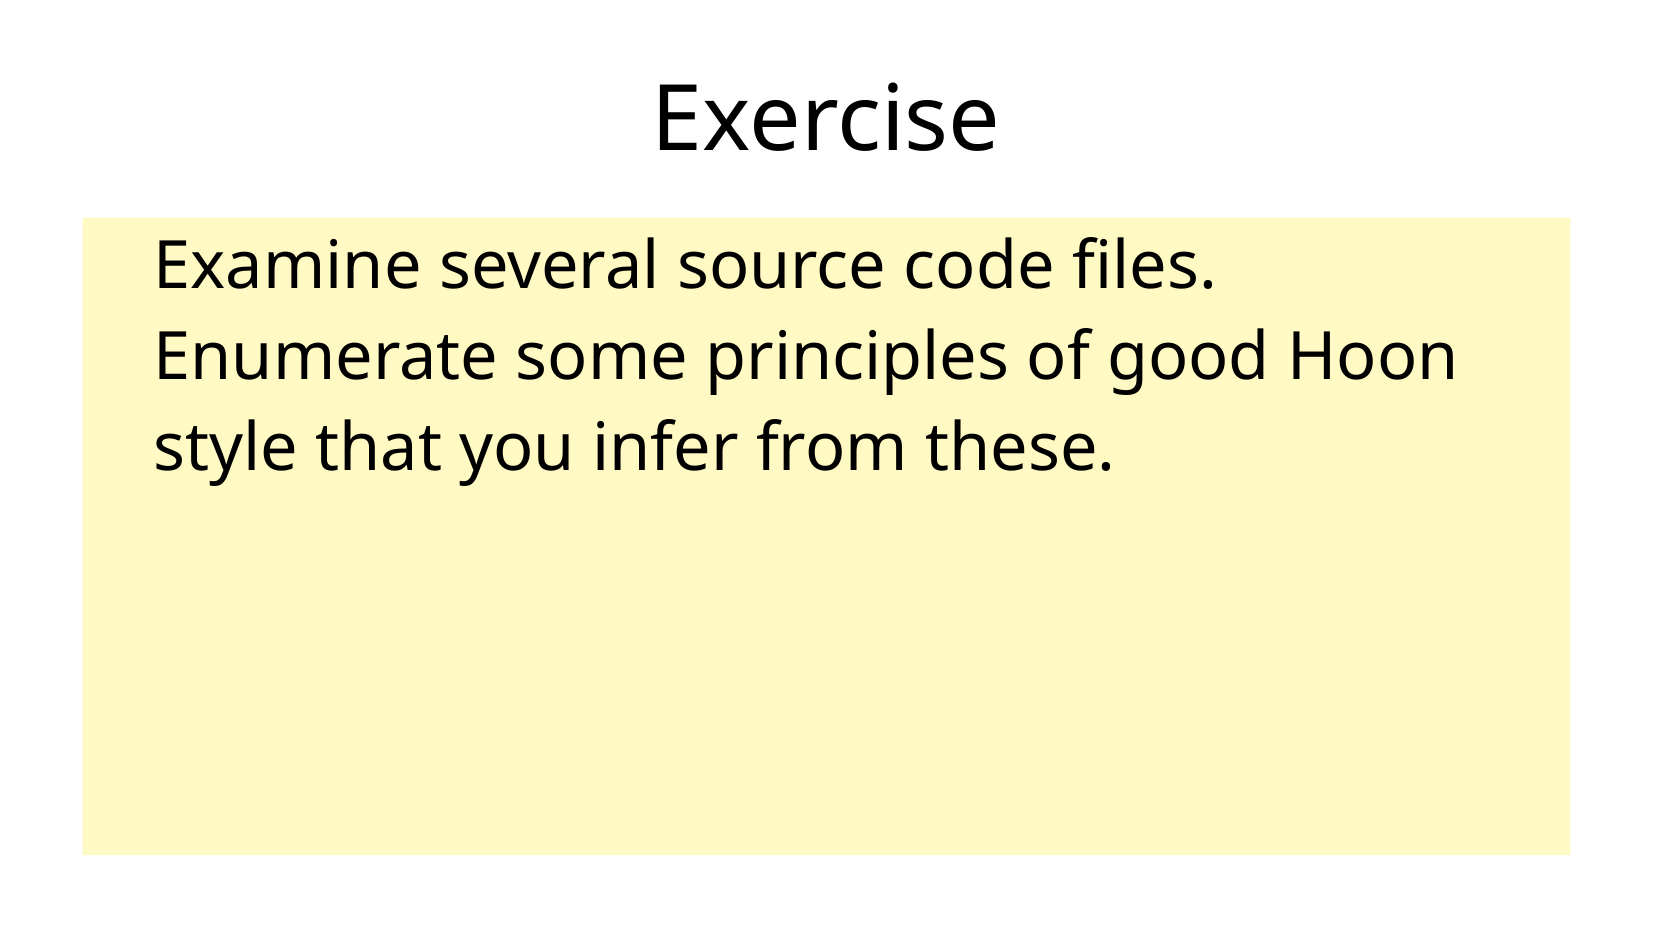

# Exercise
Examine several source code files. Enumerate some principles of good Hoon style that you infer from these.